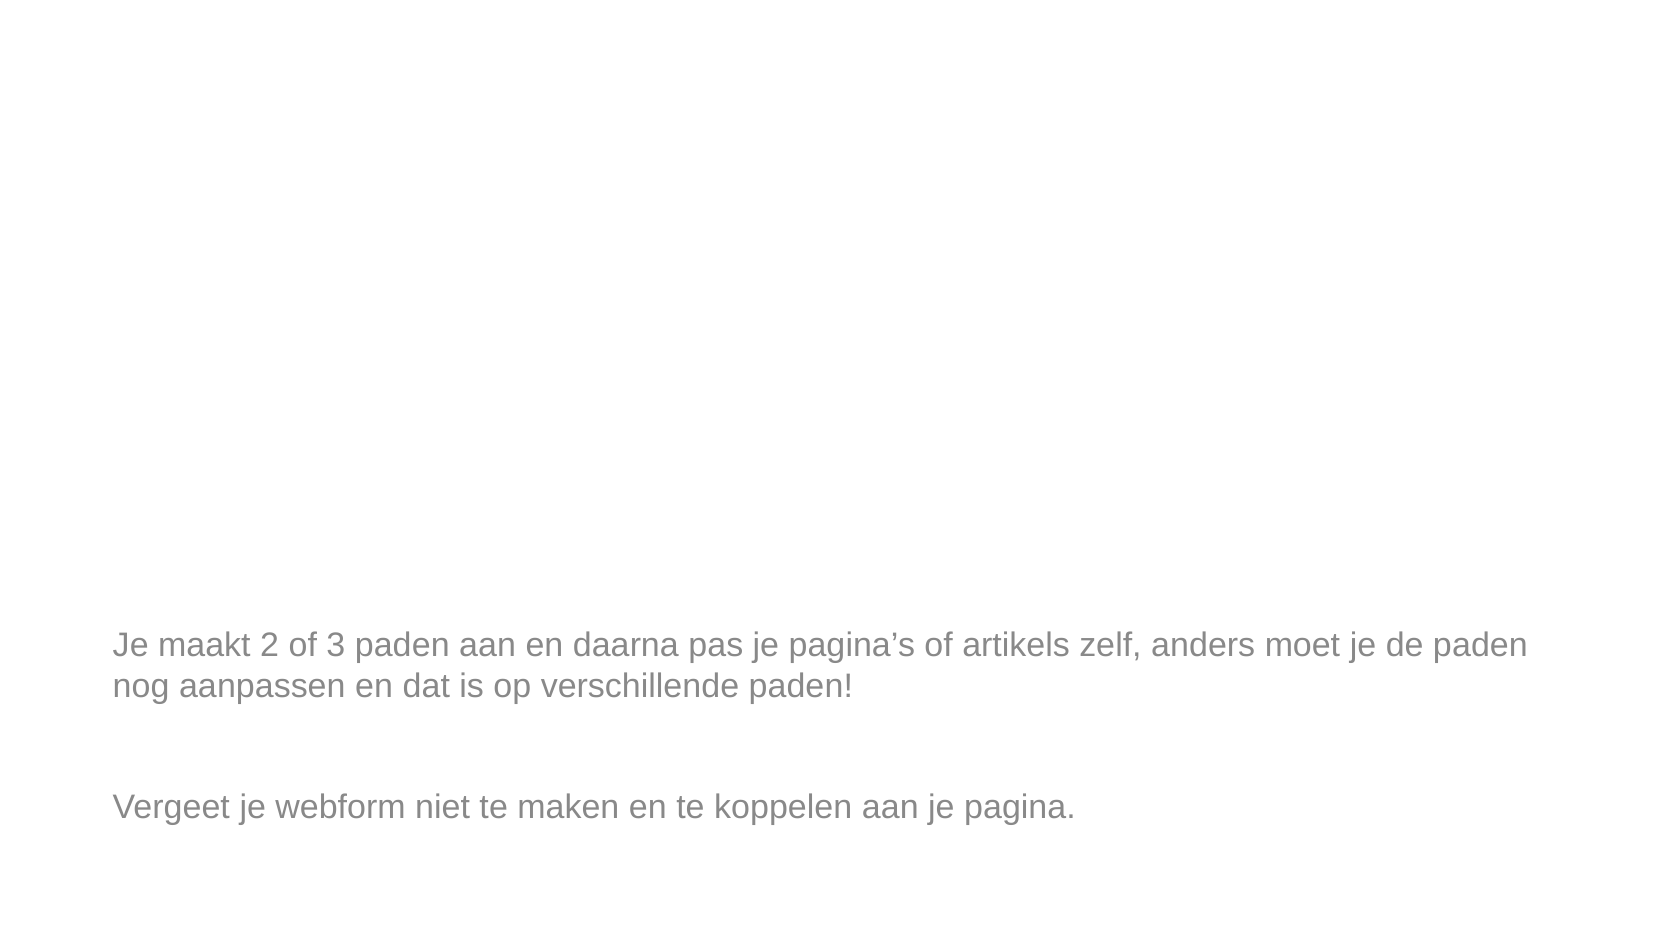

# Je maakt 2 of 3 paden aan en daarna pas je pagina’s of artikels zelf, anders moet je de paden nog aanpassen en dat is op verschillende paden!
Vergeet je webform niet te maken en te koppelen aan je pagina.